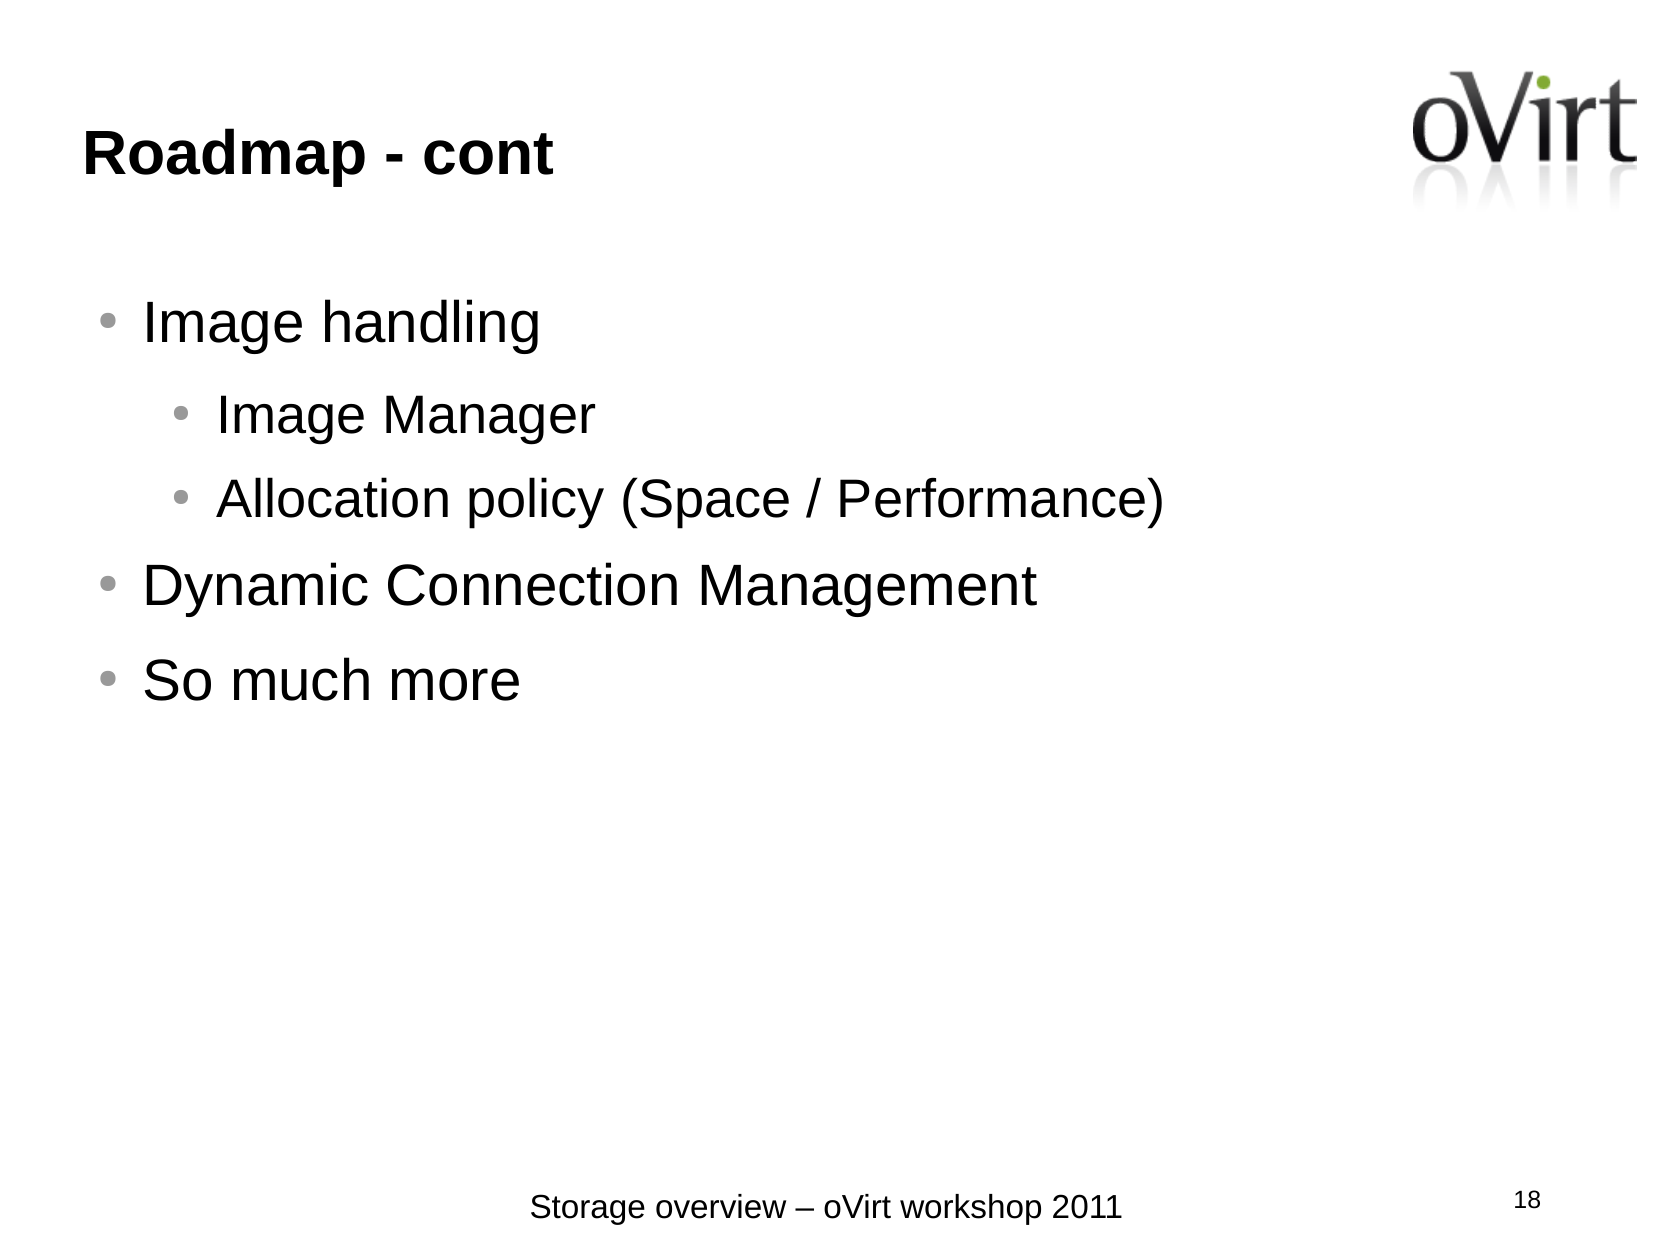

# Roadmap - cont
Image handling
Image Manager
Allocation policy (Space / Performance)
Dynamic Connection Management
So much more